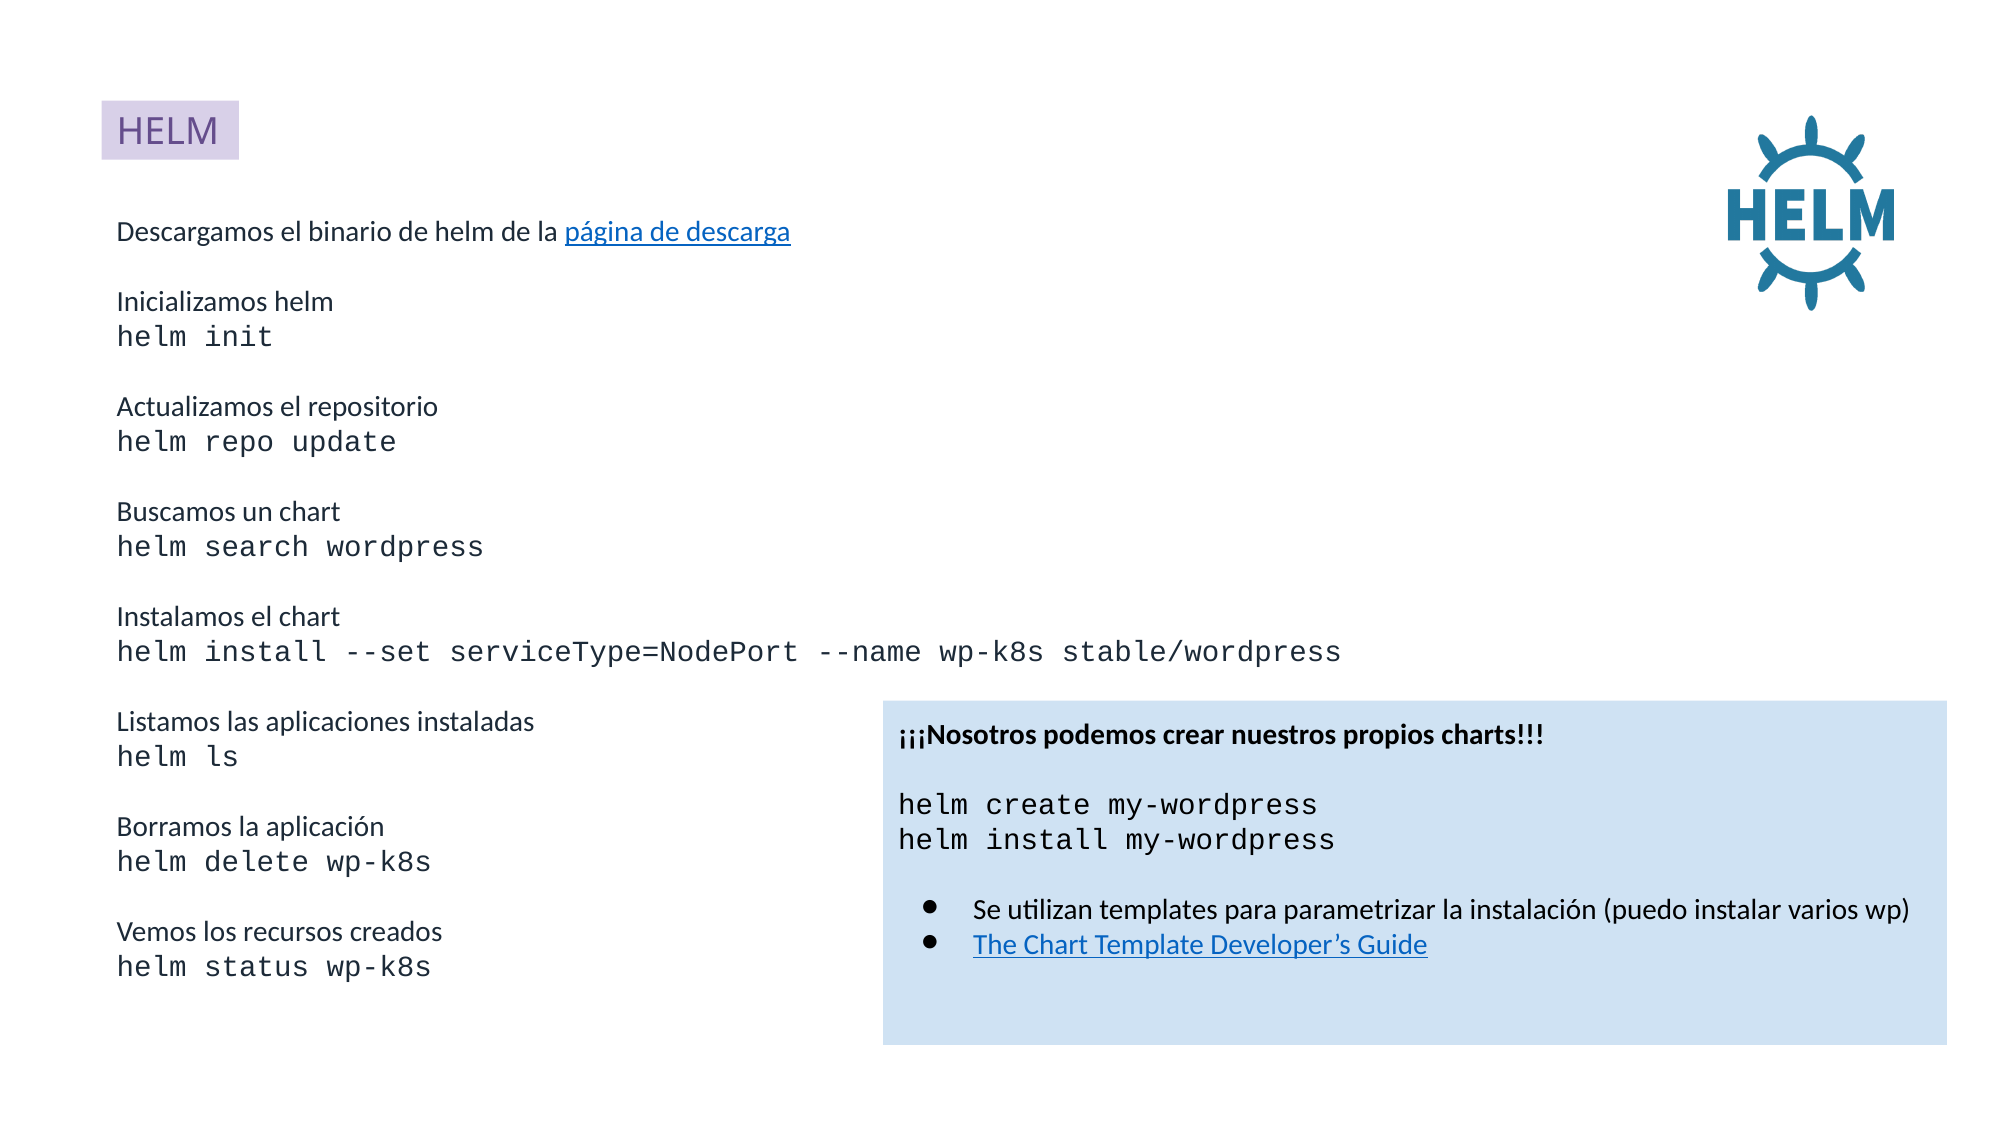

HELM
Descargamos el binario de helm de la página de descarga
Inicializamos helm
helm init
Actualizamos el repositorio
helm repo update
Buscamos un chart
helm search wordpress
Instalamos el chart
helm install --set serviceType=NodePort --name wp-k8s stable/wordpress
Listamos las aplicaciones instaladas
helm ls
Borramos la aplicación
helm delete wp-k8s
Vemos los recursos creados
helm status wp-k8s
¡¡¡Nosotros podemos crear nuestros propios charts!!!
helm create my-wordpress
helm install my-wordpress
Se utilizan templates para parametrizar la instalación (puedo instalar varios wp)
The Chart Template Developer’s Guide